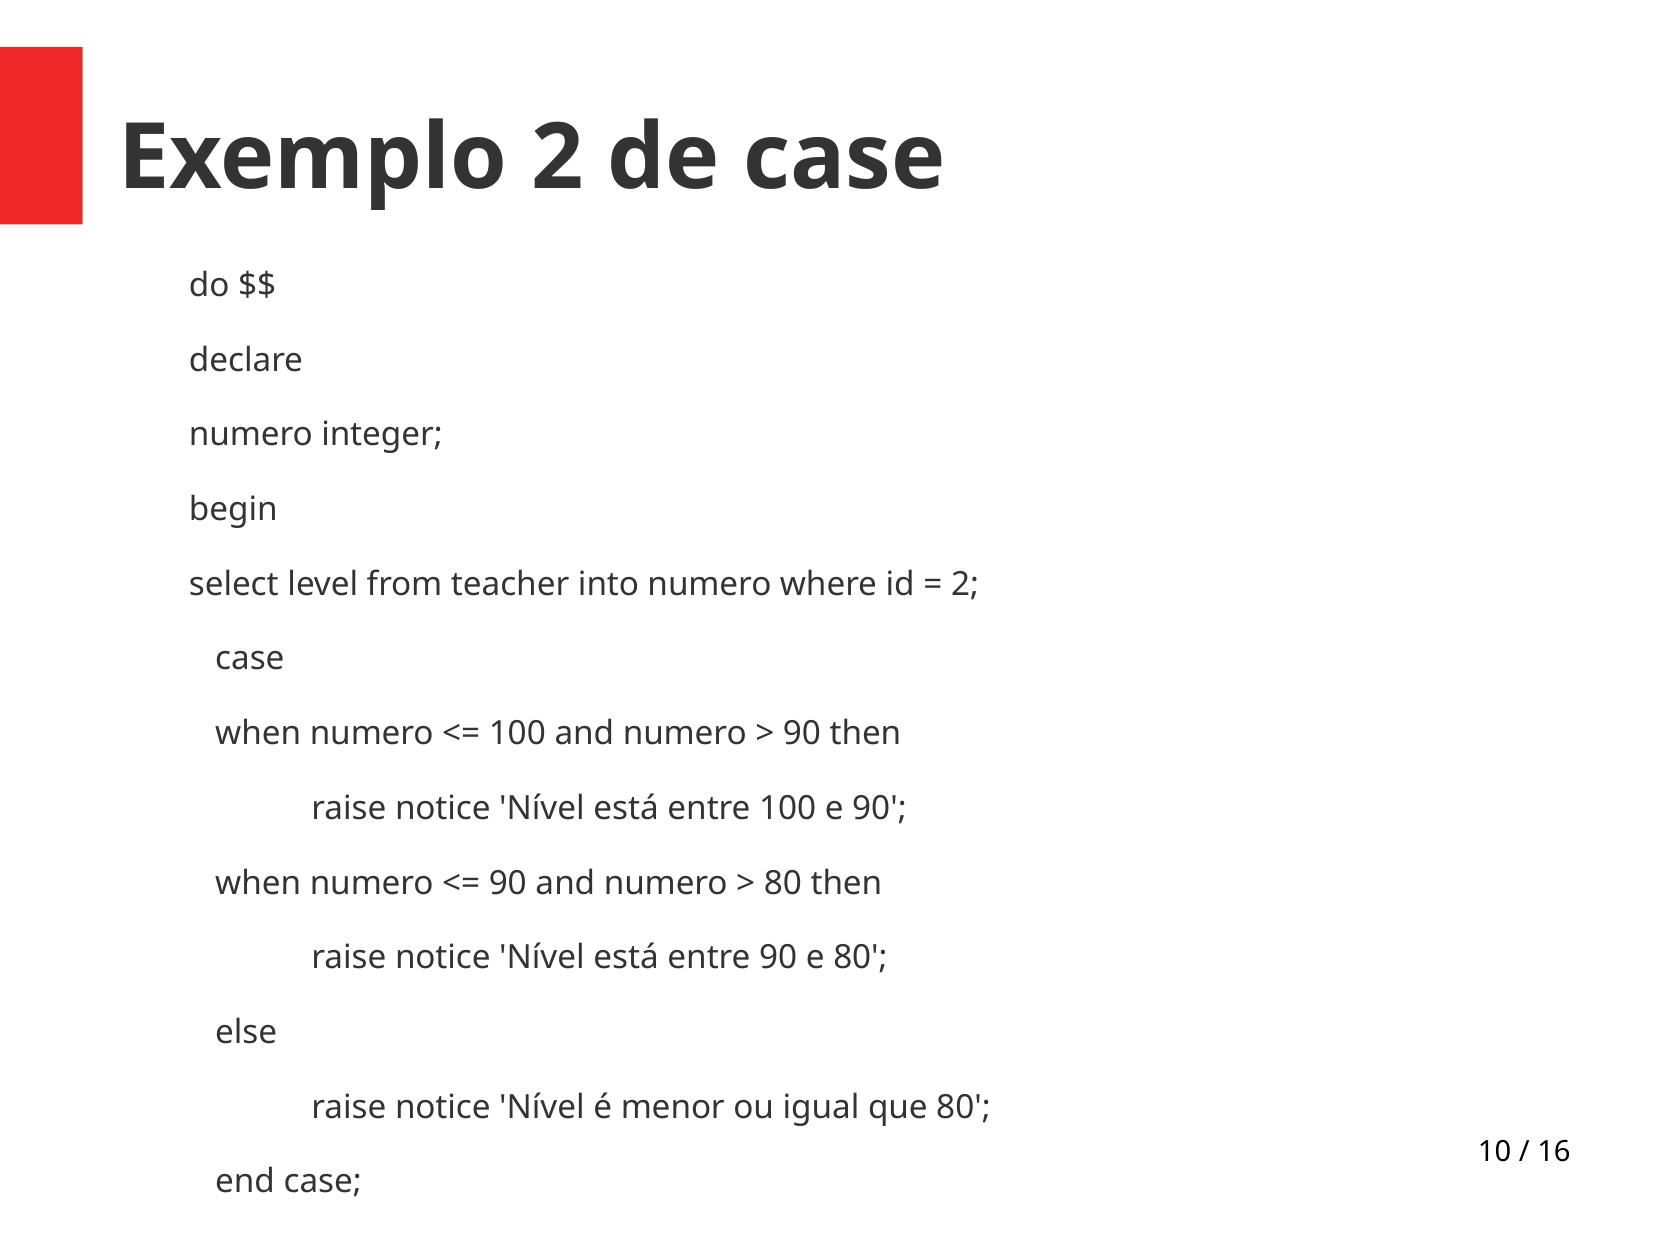

# Exemplo 2 de case
do $$
declare
numero integer;
begin
select level from teacher into numero where id = 2;
 case
 when numero <= 100 and numero > 90 then
 raise notice 'Nível está entre 100 e 90';
 when numero <= 90 and numero > 80 then
 raise notice 'Nível está entre 90 e 80';
 else
 raise notice 'Nível é menor ou igual que 80';
 end case;
end; $$
10